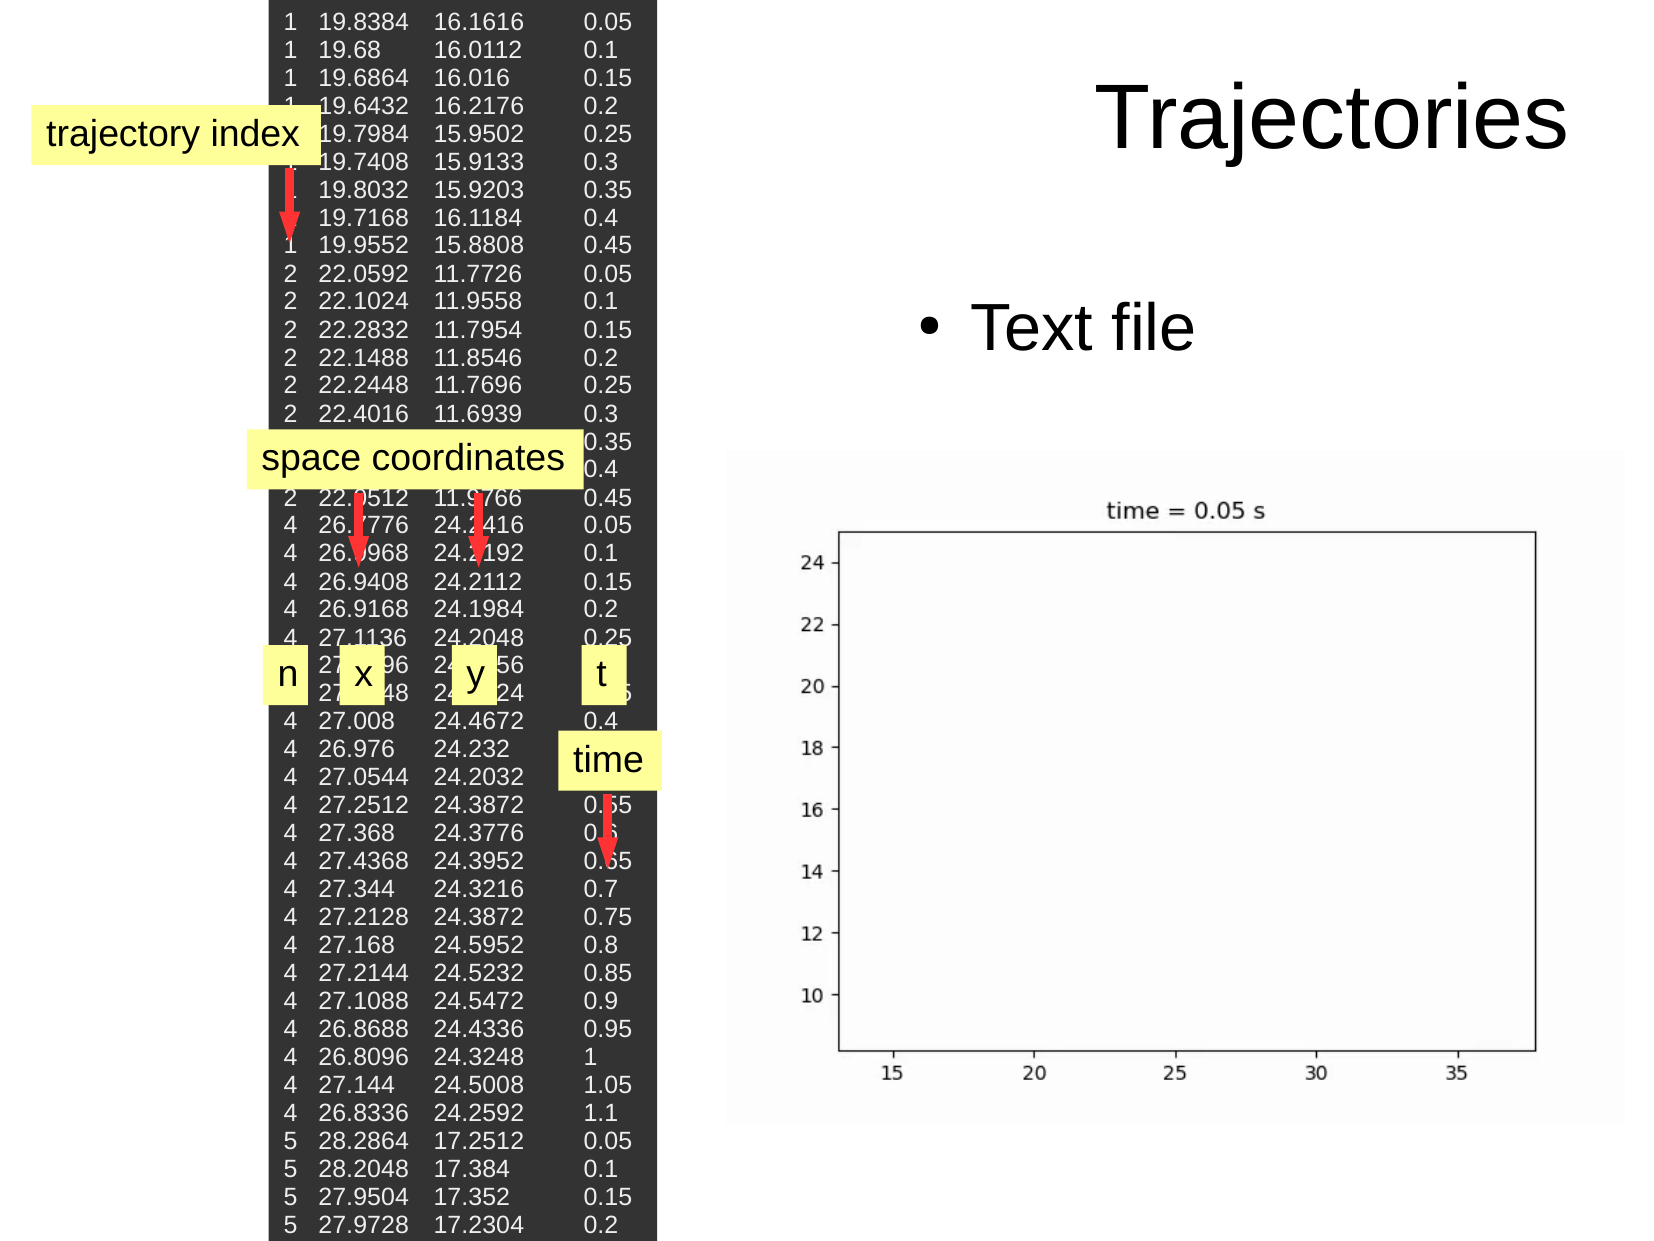

1 19.8384	16.1616 	0.05
1 19.68 	16.0112 	0.1
1 19.6864 	16.016 	0.15
1 19.6432 	16.2176 	0.2
1 19.7984 	15.9502 	0.25
1 19.7408 	15.9133 	0.3
1 19.8032 	15.9203 	0.35
1 19.7168 	16.1184 	0.4
1 19.9552 	15.8808 	0.45
2 22.0592 	11.7726 	0.05
2 22.1024 	11.9558 	0.1
2 22.2832 	11.7954 	0.15
2 22.1488 	11.8546 	0.2
2 22.2448 	11.7696 	0.25
2 22.4016 	11.6939 	0.3
2 22.472 	11.6504 	0.35
2 22.2928 	11.8488 	0.4
2 22.0512 	11.9766 	0.45
4 26.7776 	24.2416 	0.05
4 26.9968 	24.2192 	0.1
4 26.9408 	24.2112 	0.15
4 26.9168 	24.1984 	0.2
4 27.1136 	24.2048 	0.25
4 27.2496 	24.2256 	0.3
4 27.2448 	24.3024	0.35
4 27.008 	24.4672	0.4
4 26.976 	24.232 	0.45
4 27.0544 	24.2032	0.5
4 27.2512 	24.3872	0.55
4 27.368 	24.3776	0.6
4 27.4368 	24.3952	0.65
4 27.344 	24.3216	0.7
4 27.2128 	24.3872	0.75
4 27.168 	24.5952	0.8
4 27.2144 	24.5232	0.85
4 27.1088 	24.5472	0.9
4 26.8688 	24.4336	0.95
4 26.8096 	24.3248	1
4 27.144 	24.5008	1.05
4 26.8336 	24.2592	1.1
5 28.2864 	17.2512	0.05
5 28.2048 	17.384 	0.1
5 27.9504 	17.352 	0.15
5 27.9728 	17.2304	0.2
5 28.1776 	17.1936	0.25
5 28.152 	17.4432	0.3
5 28.1472 	17.6448	0.35
5 28.1264 	17.6224	0.4
5 28.0336 	17.5008	0.45
# Trajectories
trajectory index
Text file
space coordinates
n
x
y
t
time